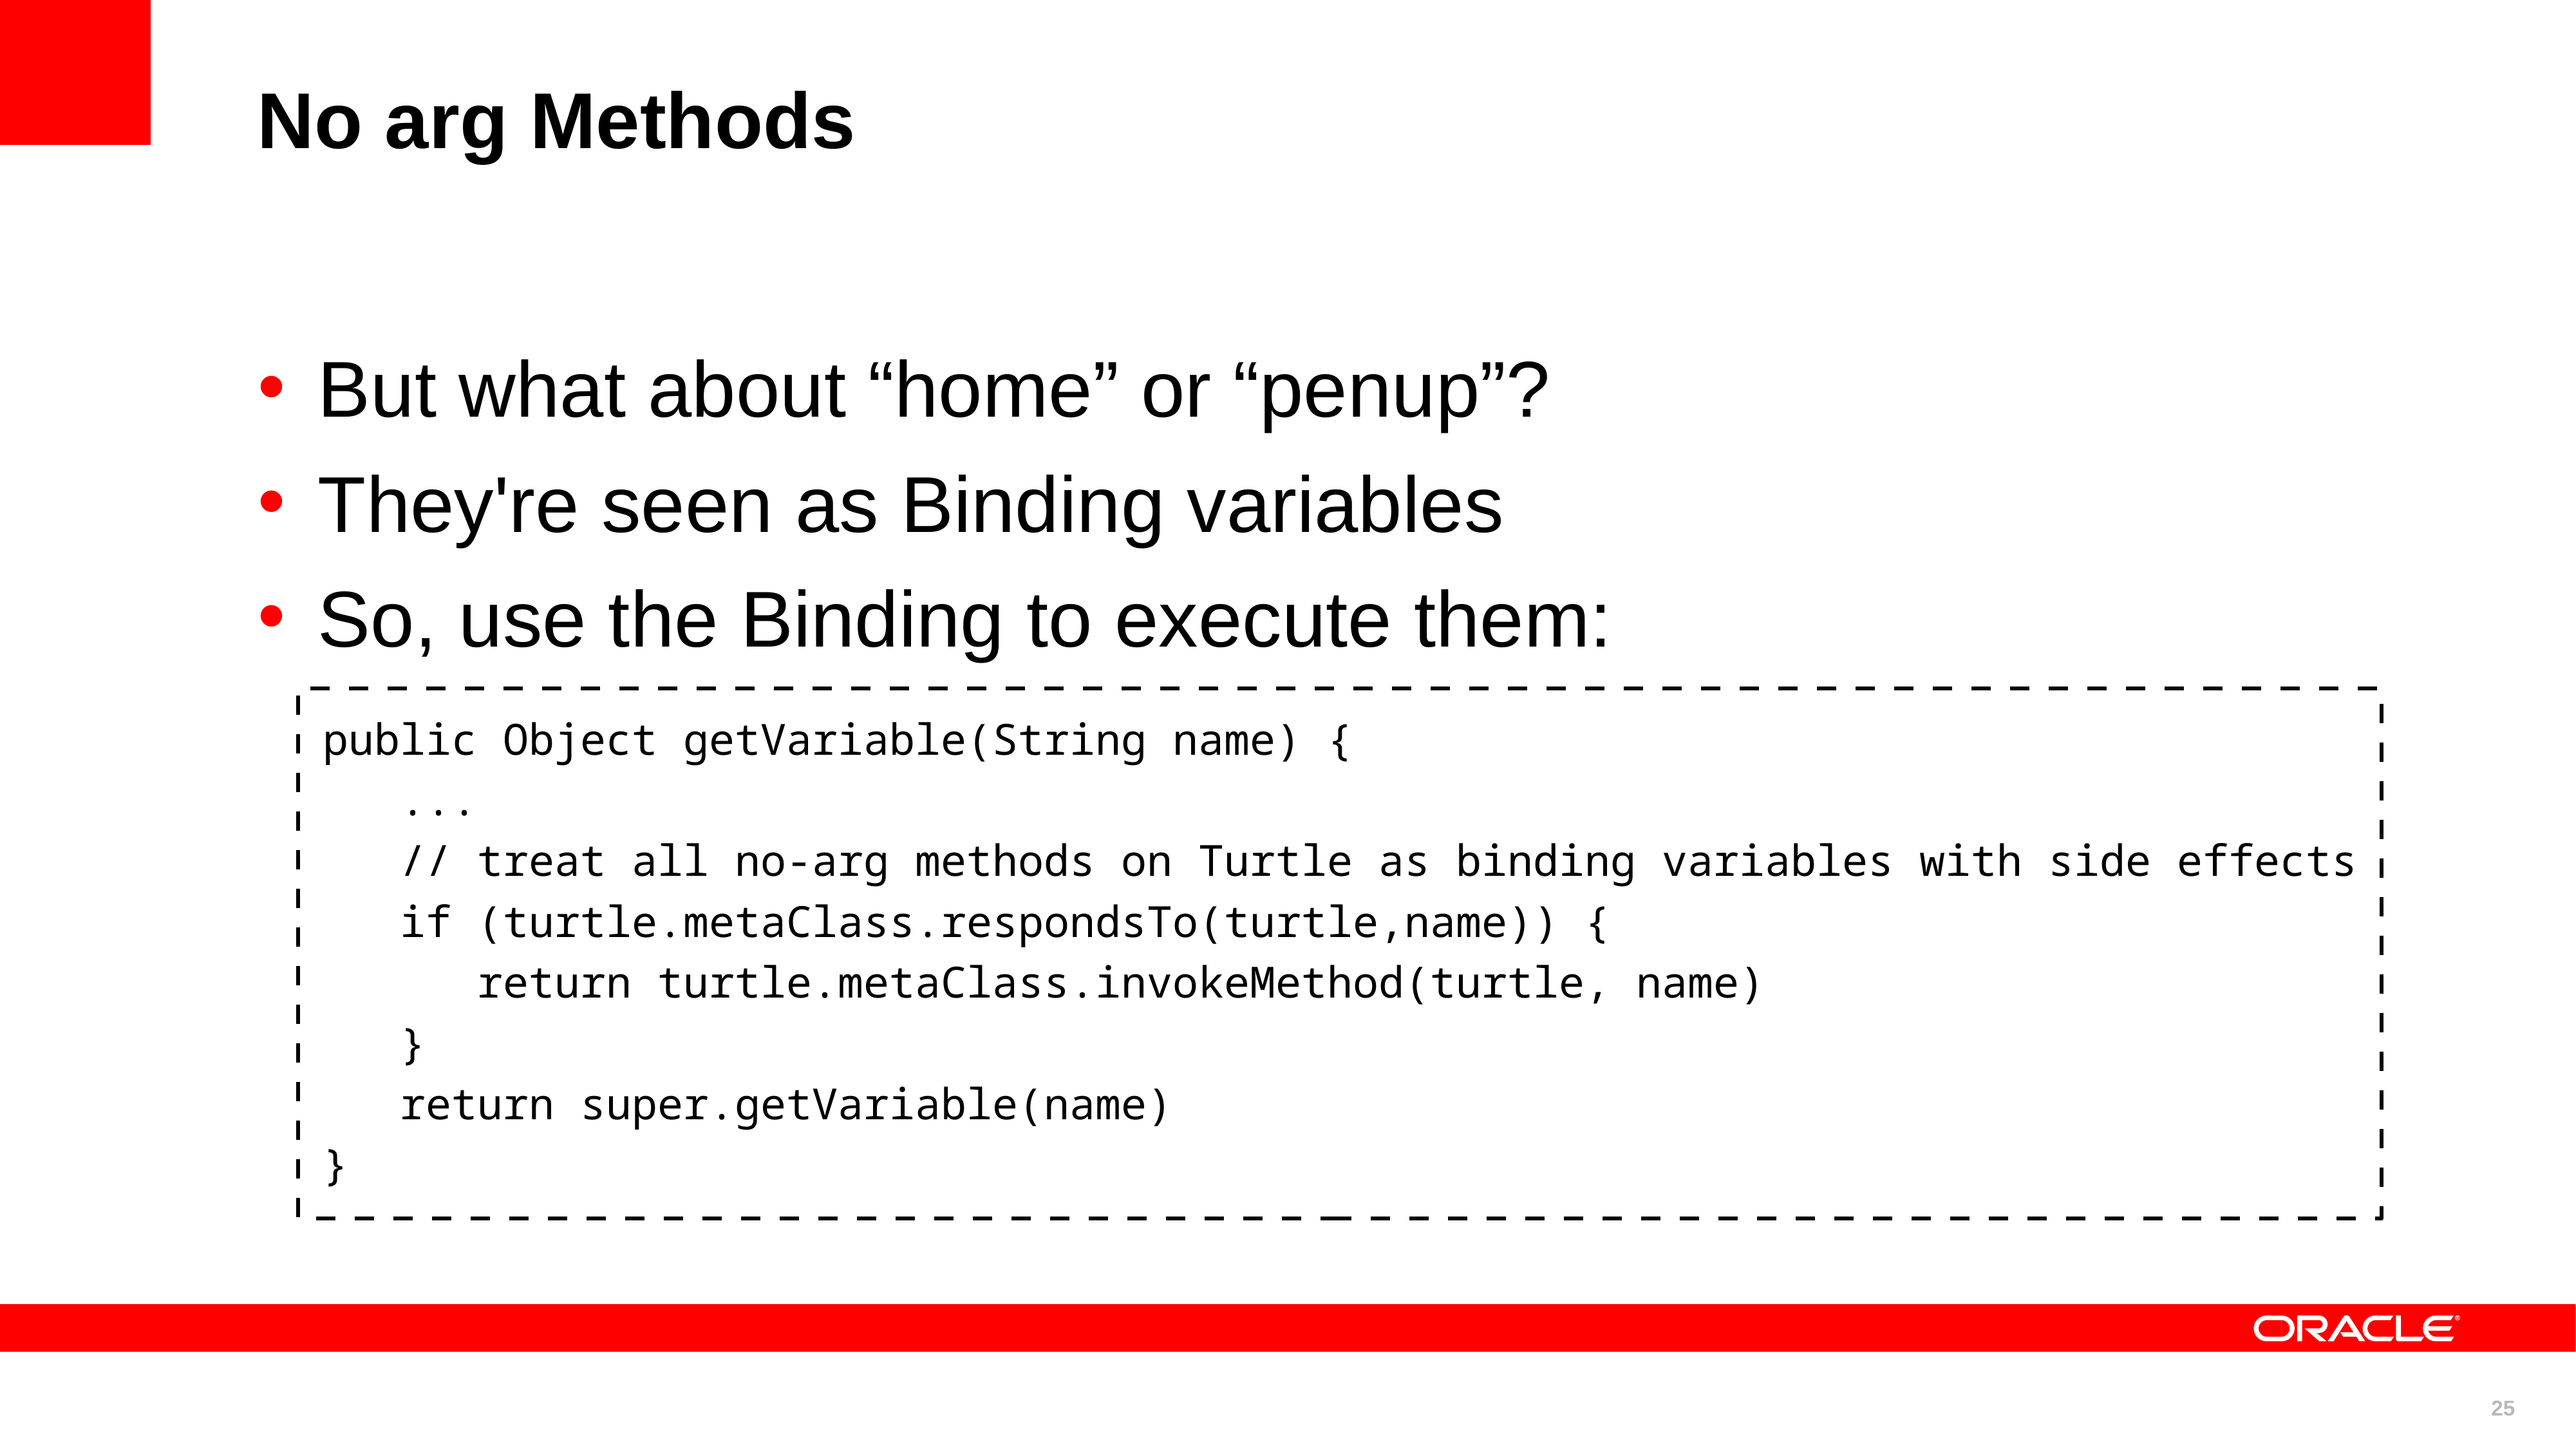

# No arg Methods
But what about “home” or “penup”?
They're seen as Binding variables
So, use the Binding to execute them:
public Object getVariable(String name) {
 ...
 // treat all no-arg methods on Turtle as binding variables with side effects
 if (turtle.metaClass.respondsTo(turtle,name)) {
 return turtle.metaClass.invokeMethod(turtle, name)
 }
 return super.getVariable(name)
}